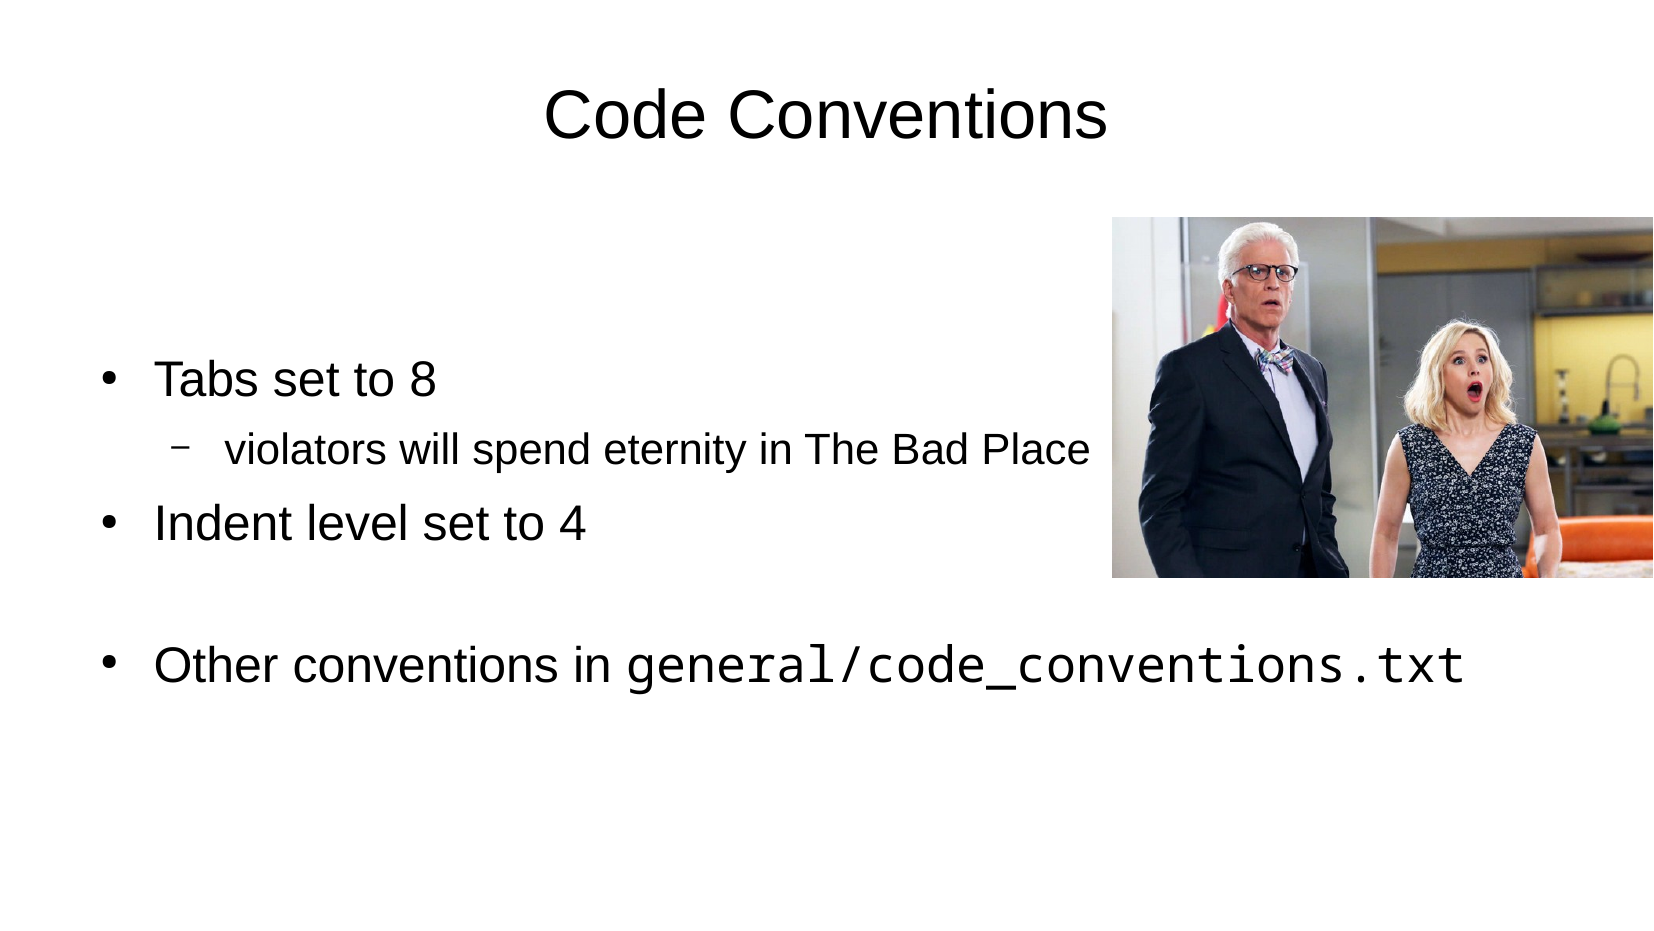

# Code Conventions
Tabs set to 8
violators will spend eternity in The Bad Place
Indent level set to 4
Other conventions in general/code_conventions.txt